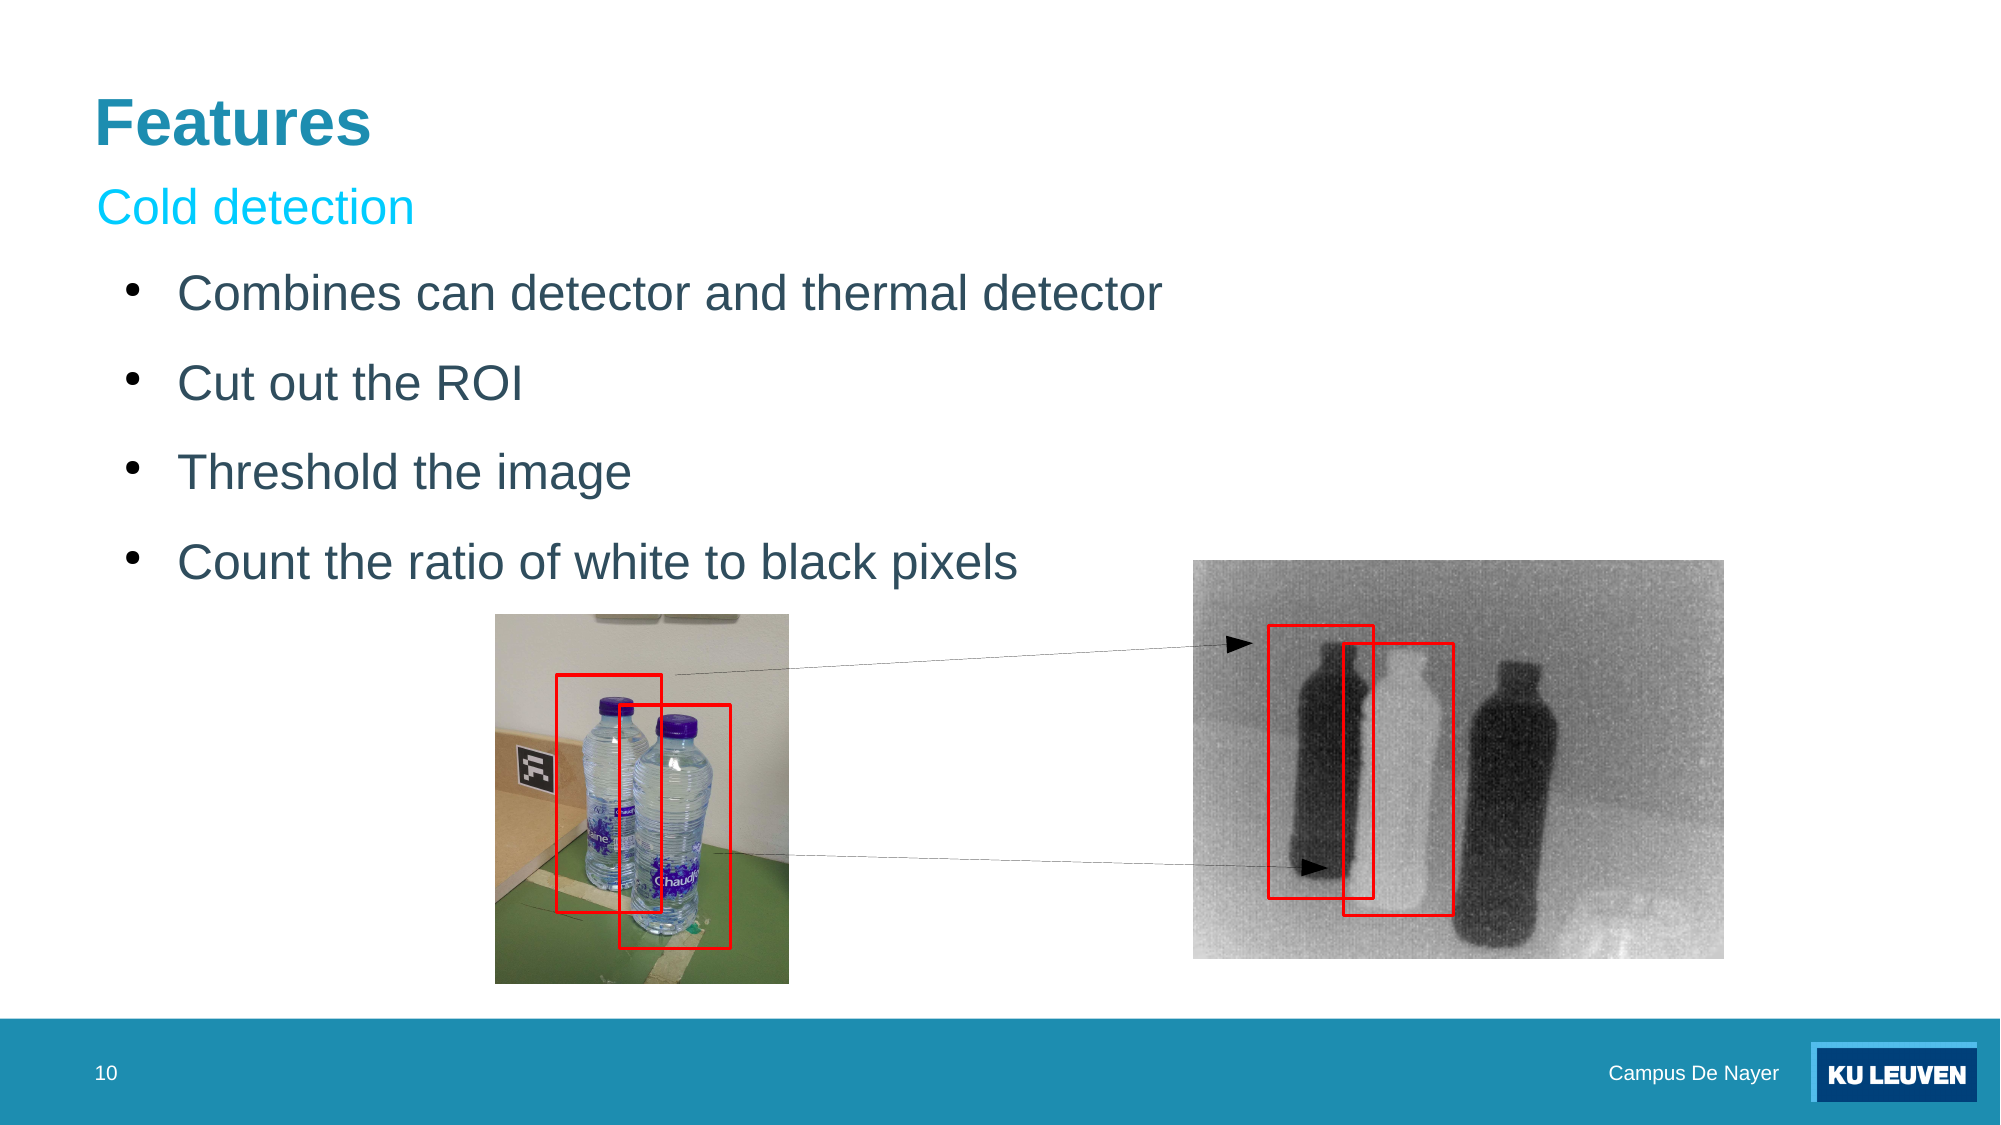

# Features
Cold detection
Combines can detector and thermal detector
Cut out the ROI
Threshold the image
Count the ratio of white to black pixels
10
KULeuven, CoaCo